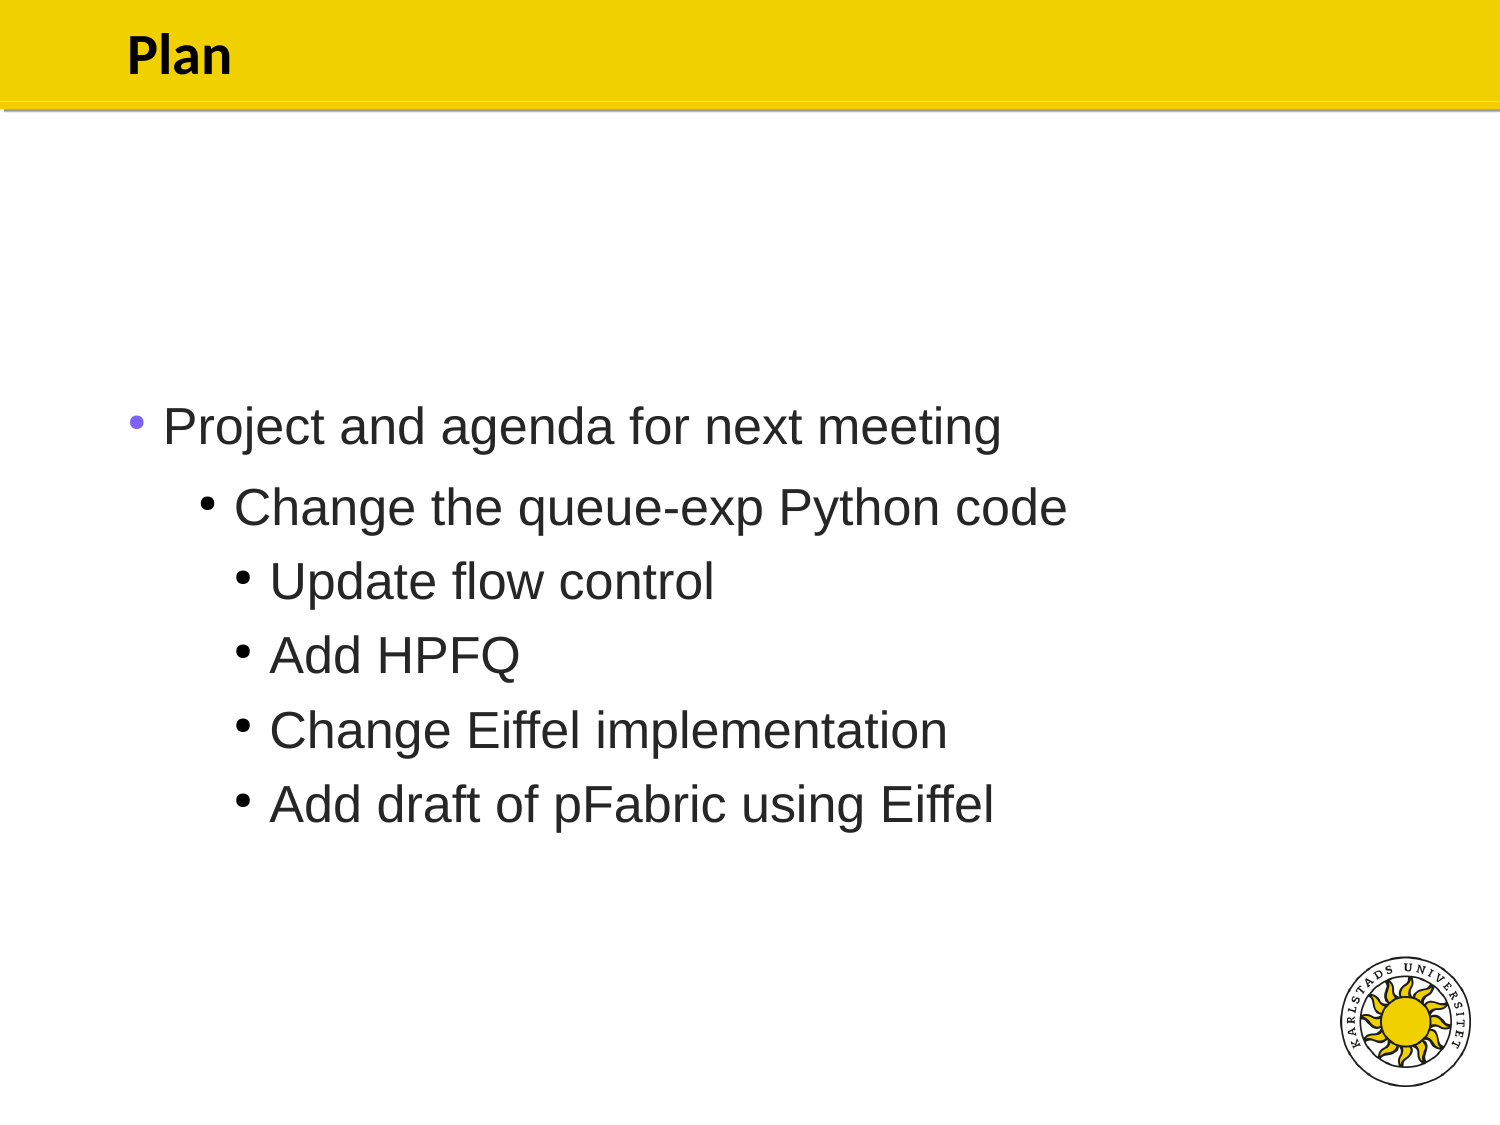

# Plan
Project and agenda for next meeting
Change the queue-exp Python code
Update flow control
Add HPFQ
Change Eiffel implementation
Add draft of pFabric using Eiffel